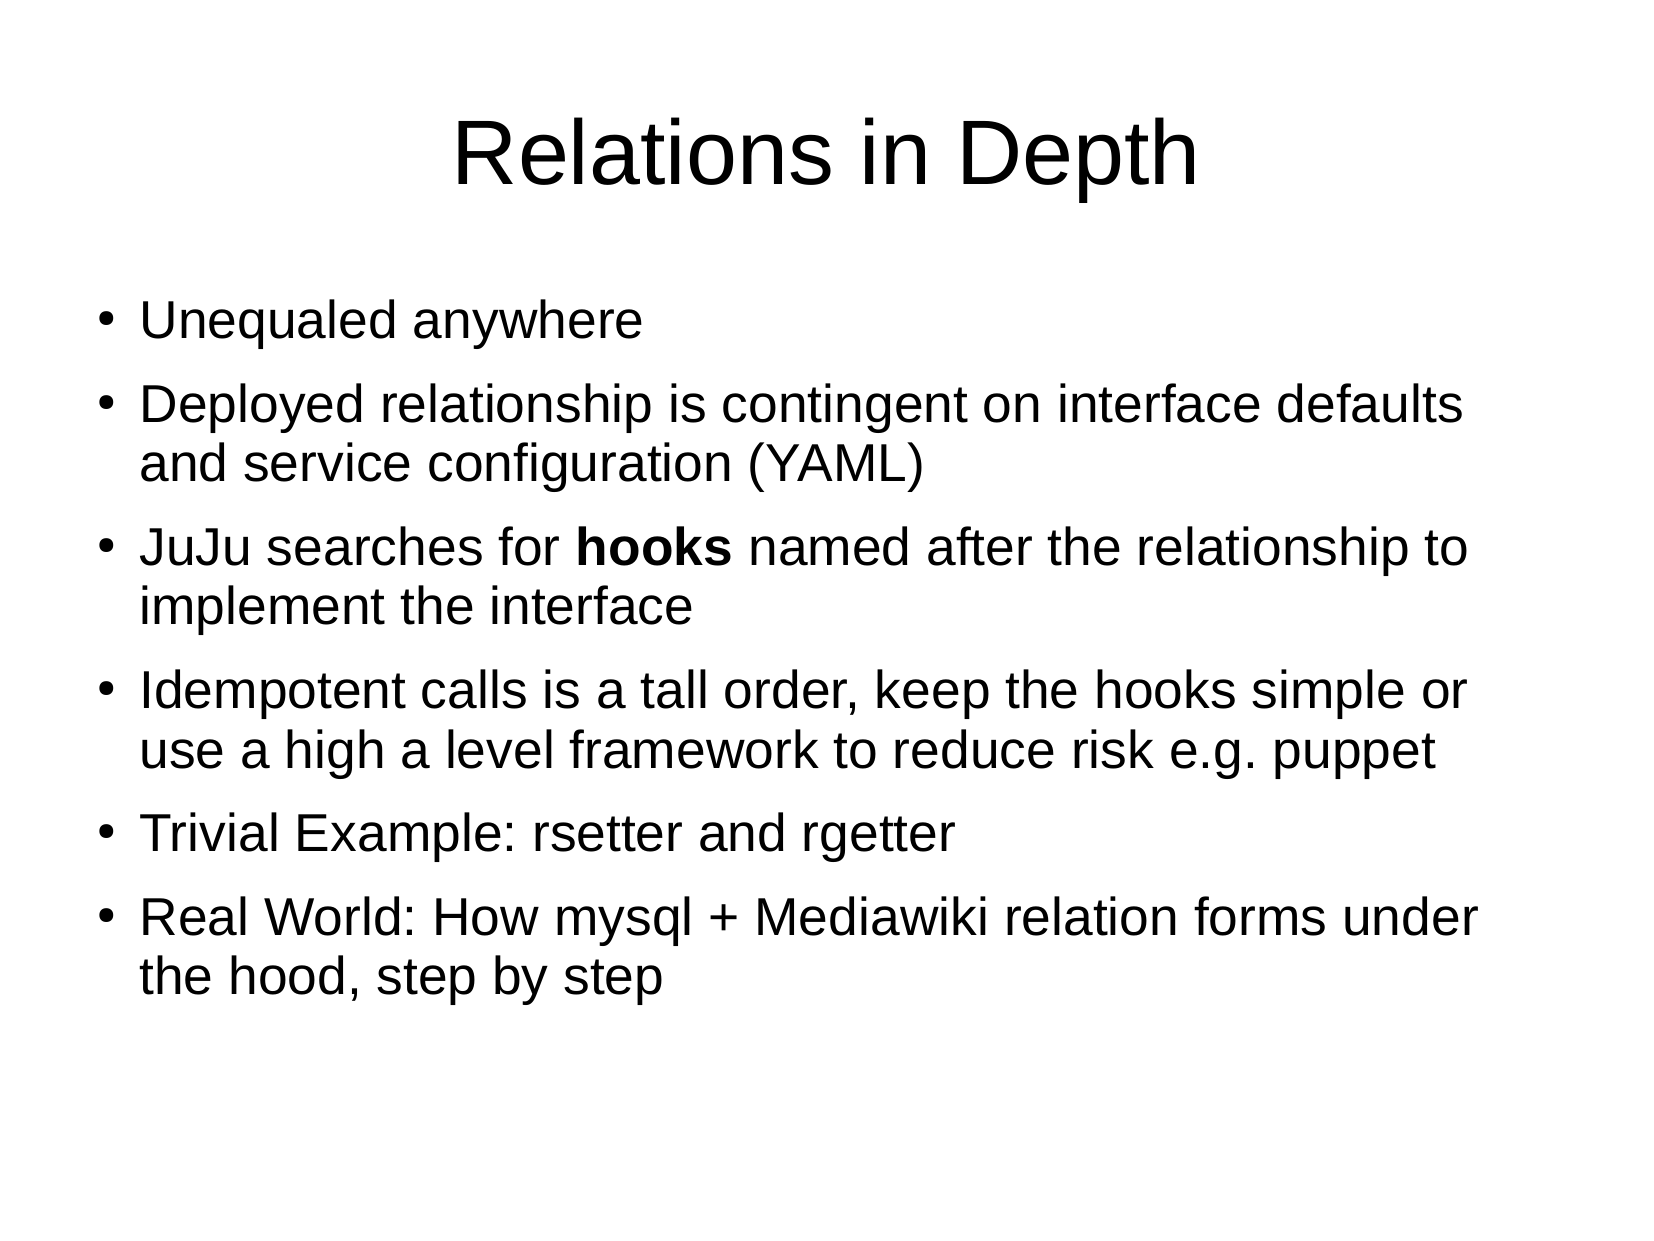

# Relations in Depth
Unequaled anywhere
Deployed relationship is contingent on interface defaults and service configuration (YAML)
JuJu searches for hooks named after the relationship to implement the interface
Idempotent calls is a tall order, keep the hooks simple or use a high a level framework to reduce risk e.g. puppet
Trivial Example: rsetter and rgetter
Real World: How mysql + Mediawiki relation forms under the hood, step by step